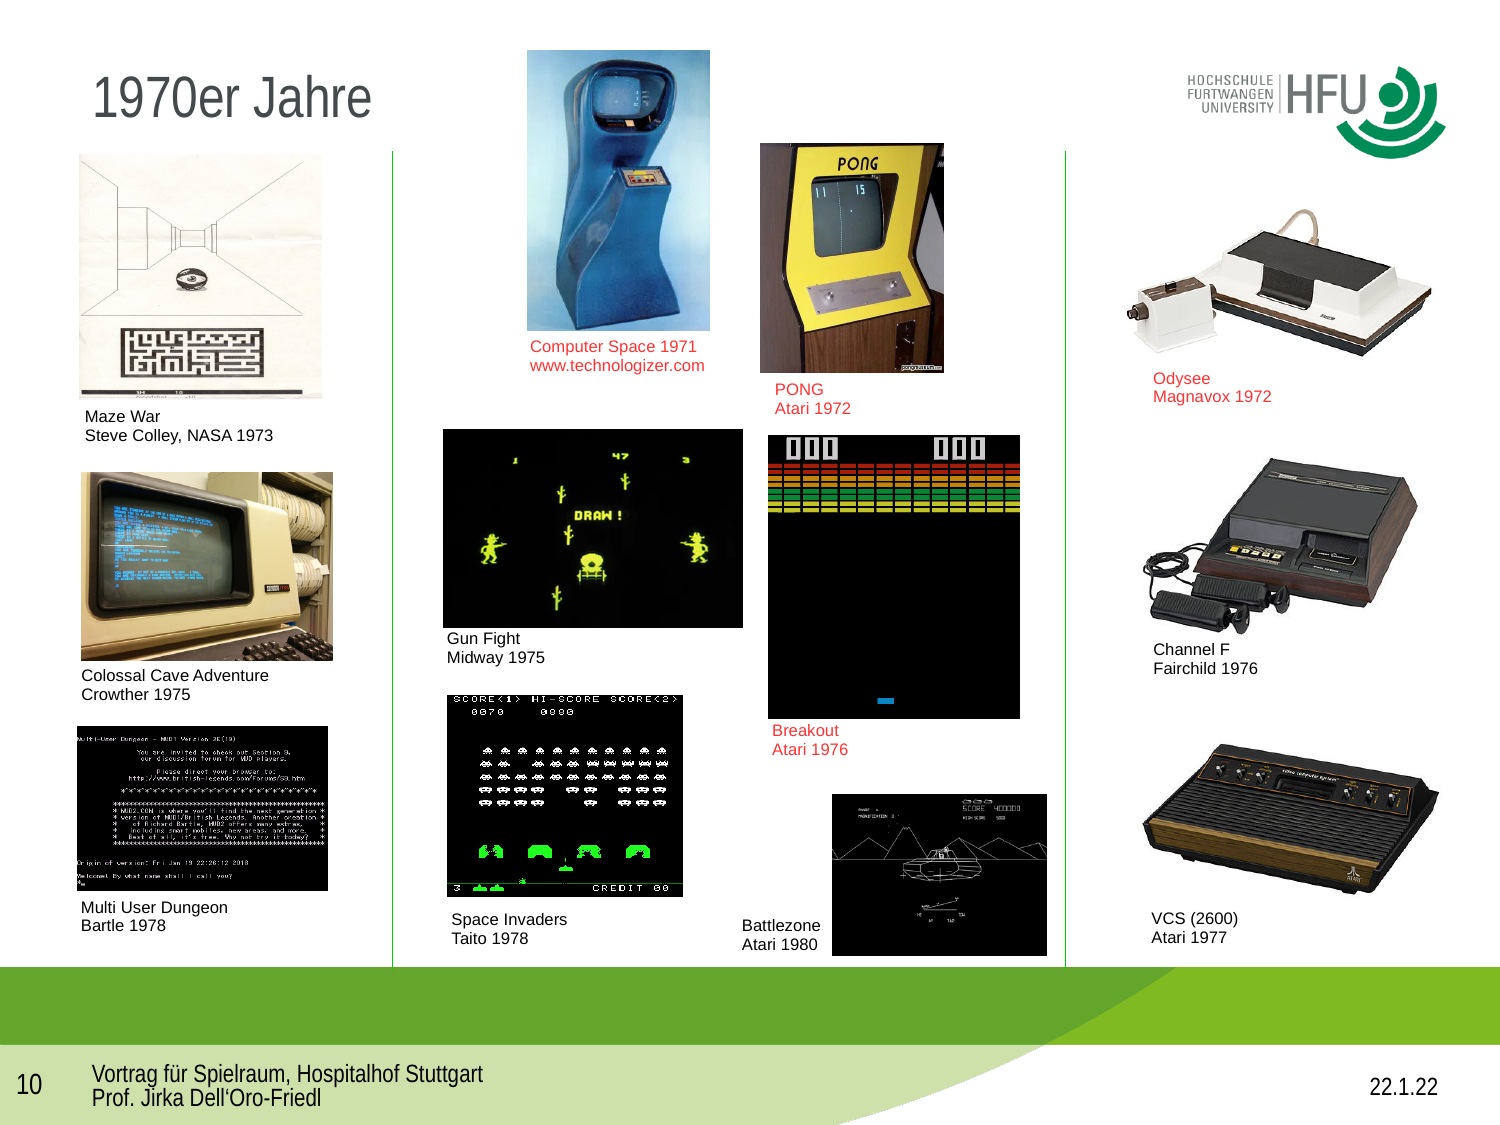

# 1970er Jahre
Computer Space 1971
www.technologizer.com
Odysee
Magnavox 1972
PONG
Atari 1972
Maze War
Steve Colley, NASA 1973
Gun Fight
Midway 1975
Channel F
Fairchild 1976
Colossal Cave Adventure
Crowther 1975
Breakout
Atari 1976
Multi User Dungeon
Bartle 1978
VCS (2600)
Atari 1977
Space Invaders
Taito 1978
Battlezone
Atari 1980